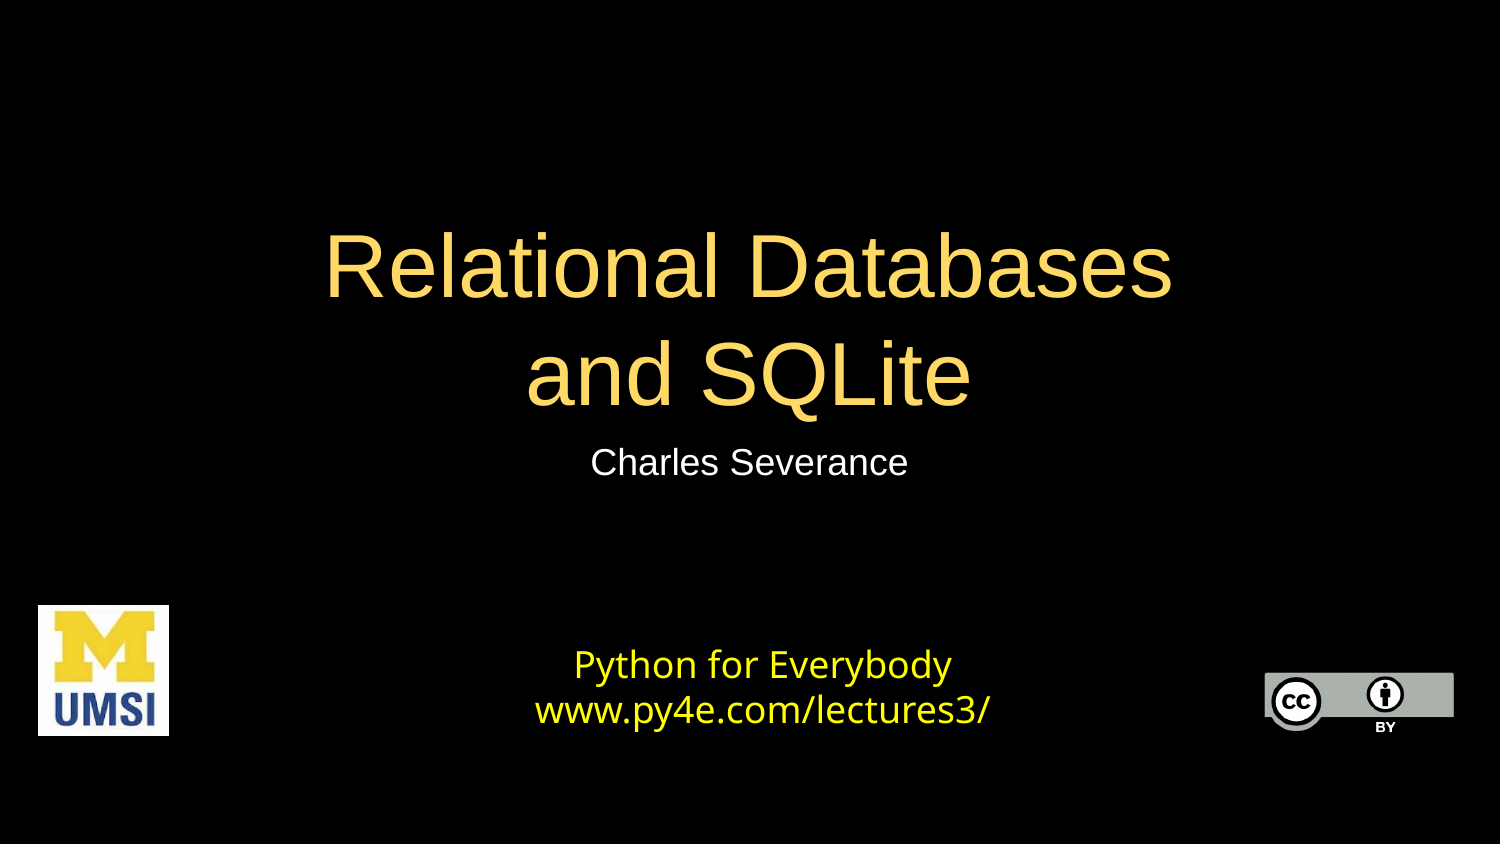

# Relational Databases and SQLite
Charles Severance
Python for Everybody
www.py4e.com/lectures3/